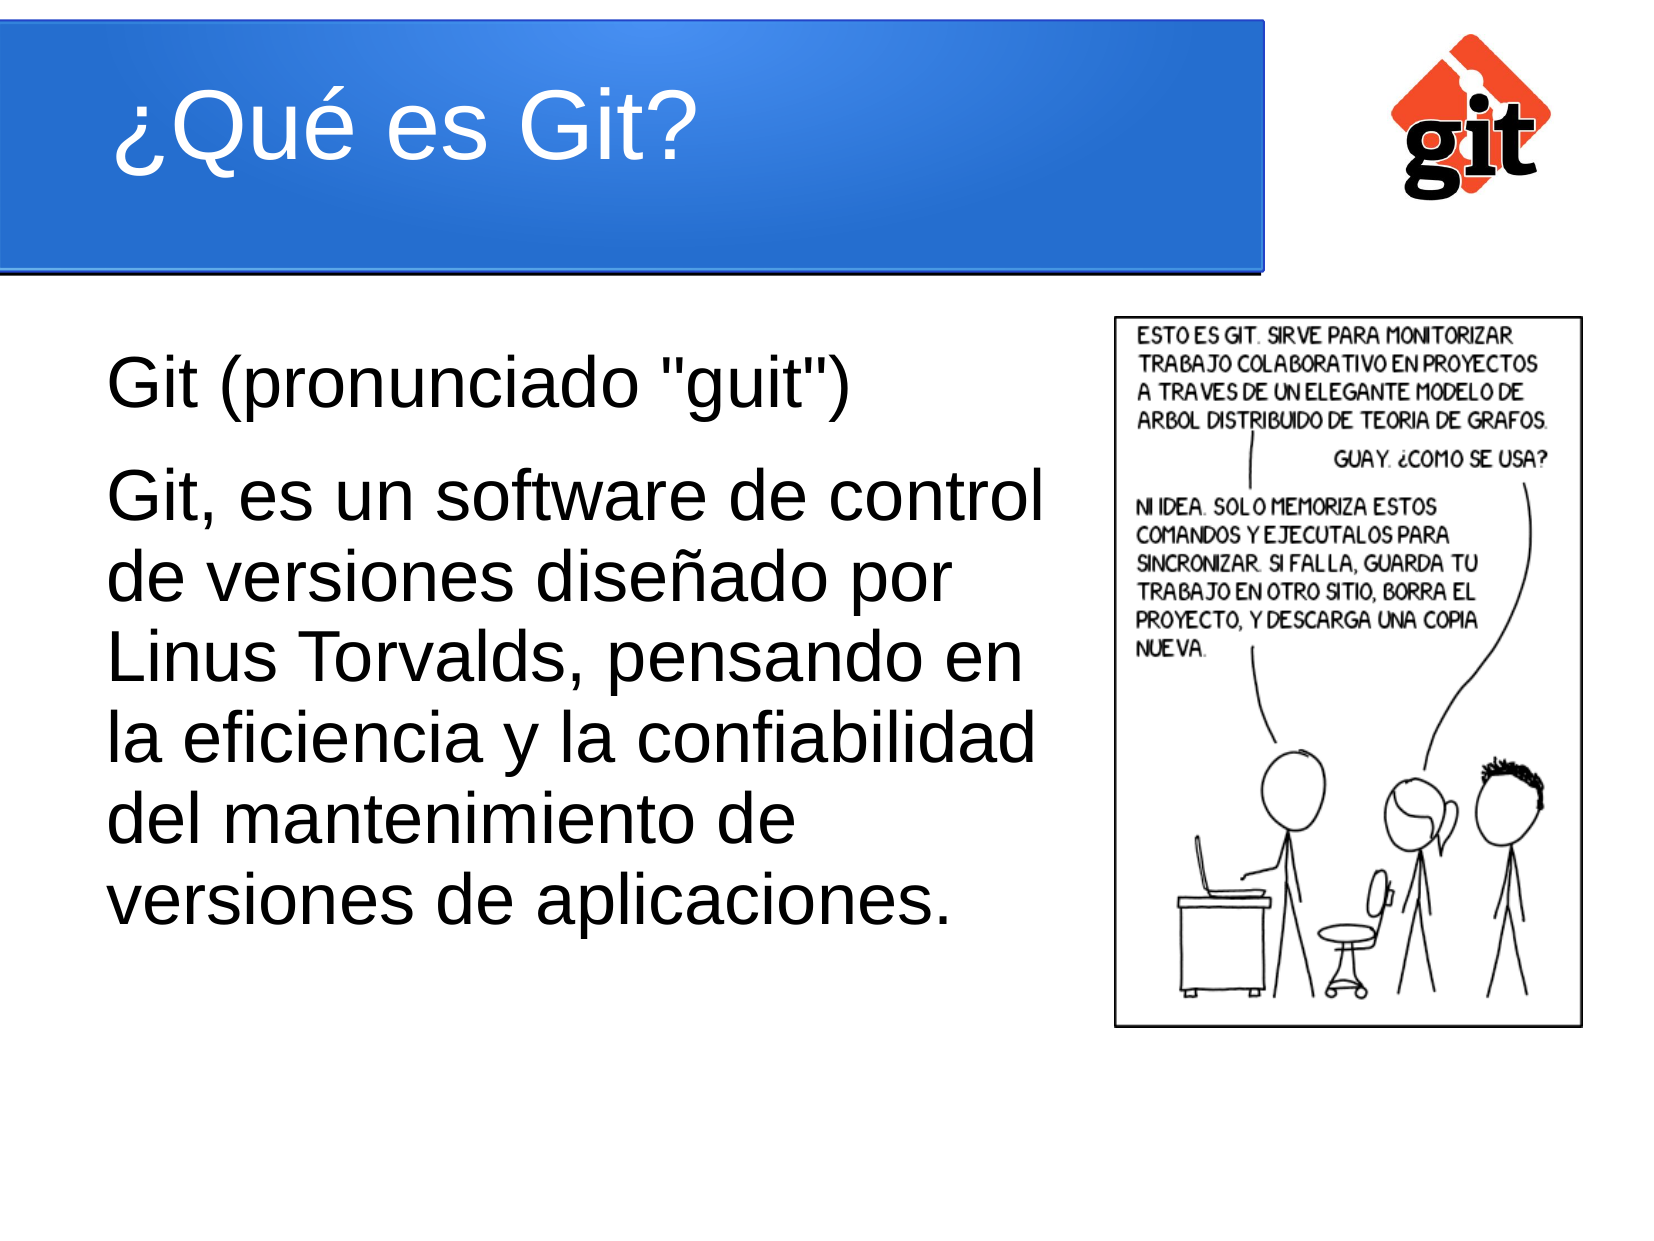

# ¿Qué es Git?
Git (pronunciado "guit")
Git, es un software de control de versiones diseñado por Linus Torvalds, pensando en la eficiencia y la confiabilidad del mantenimiento de versiones de aplicaciones.